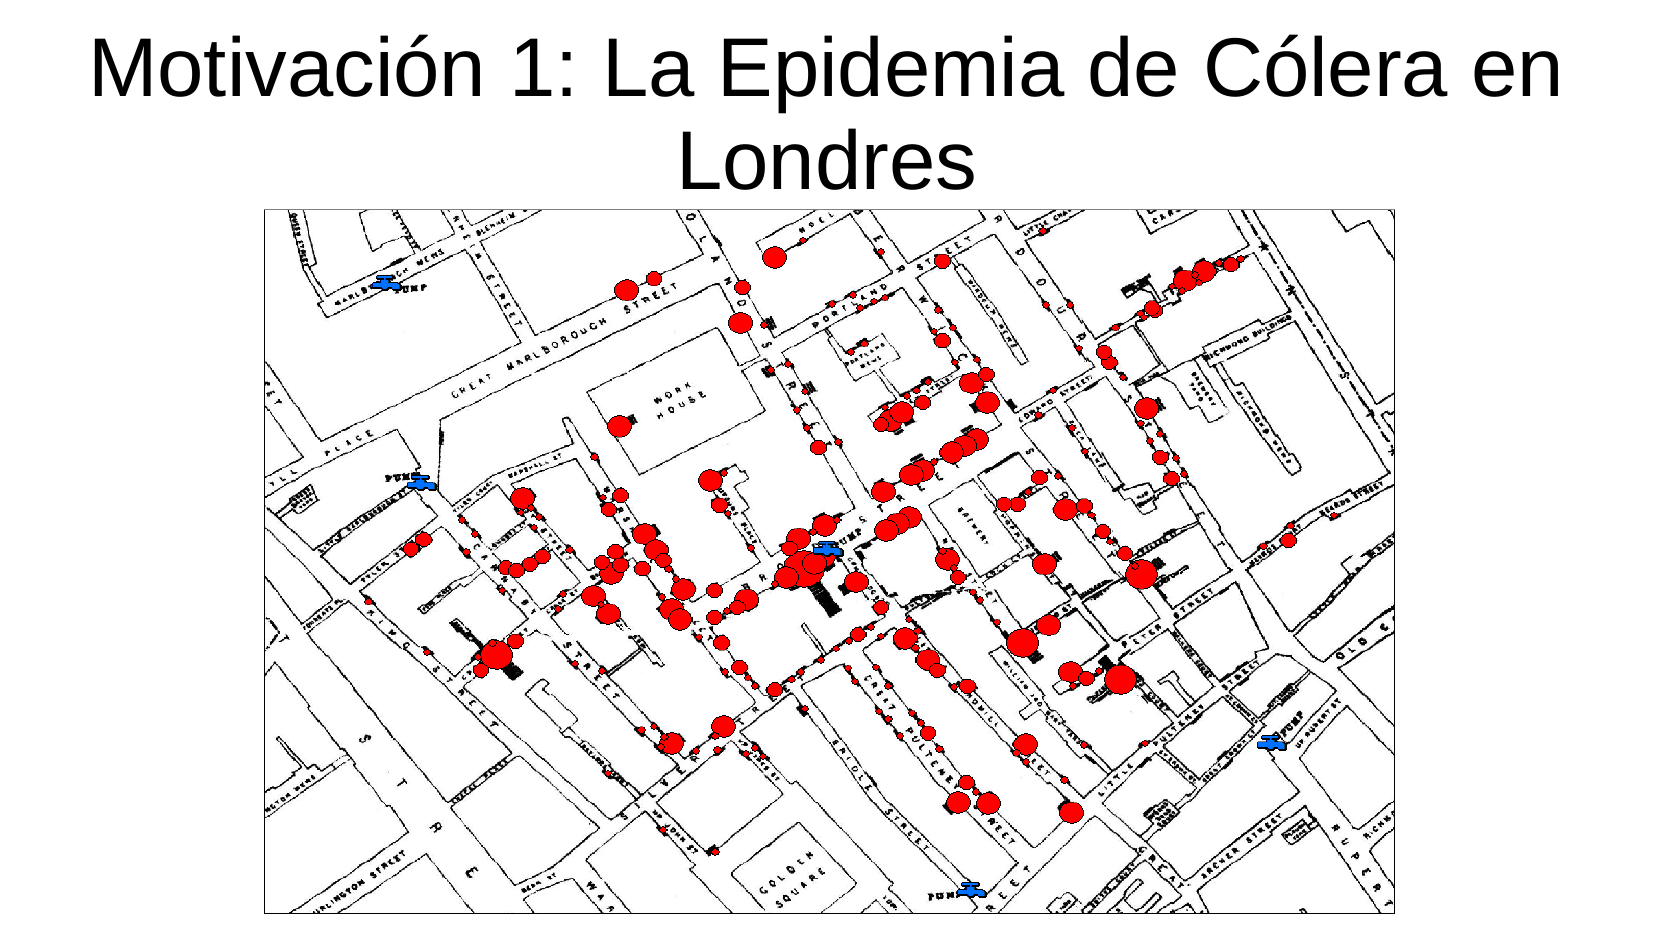

# Motivación 1: La Epidemia de Cólera en Londres